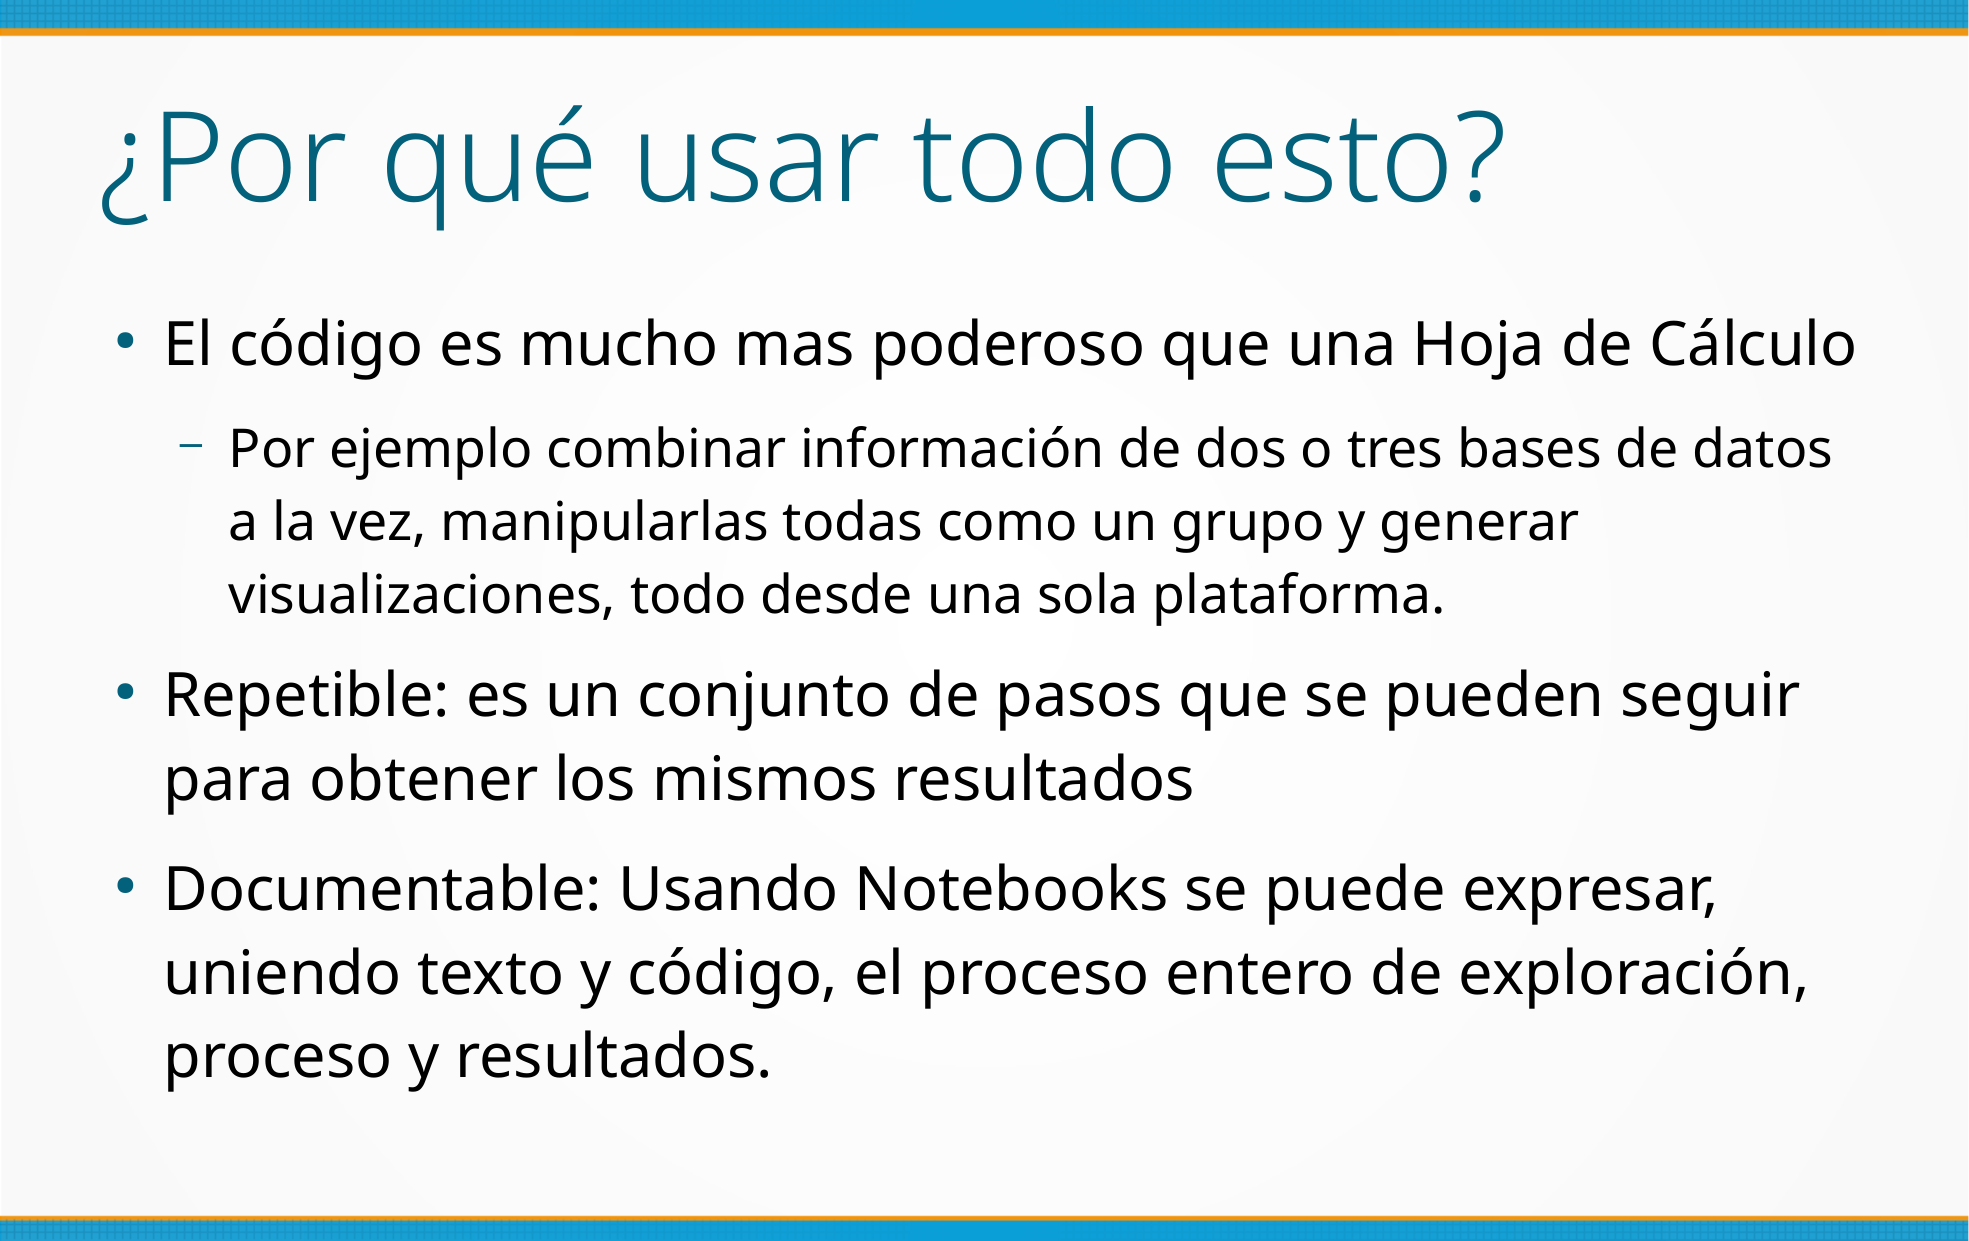

# ¿Por qué usar todo esto?
El código es mucho mas poderoso que una Hoja de Cálculo
Por ejemplo combinar información de dos o tres bases de datos a la vez, manipularlas todas como un grupo y generar visualizaciones, todo desde una sola plataforma.
Repetible: es un conjunto de pasos que se pueden seguir para obtener los mismos resultados
Documentable: Usando Notebooks se puede expresar, uniendo texto y código, el proceso entero de exploración, proceso y resultados.